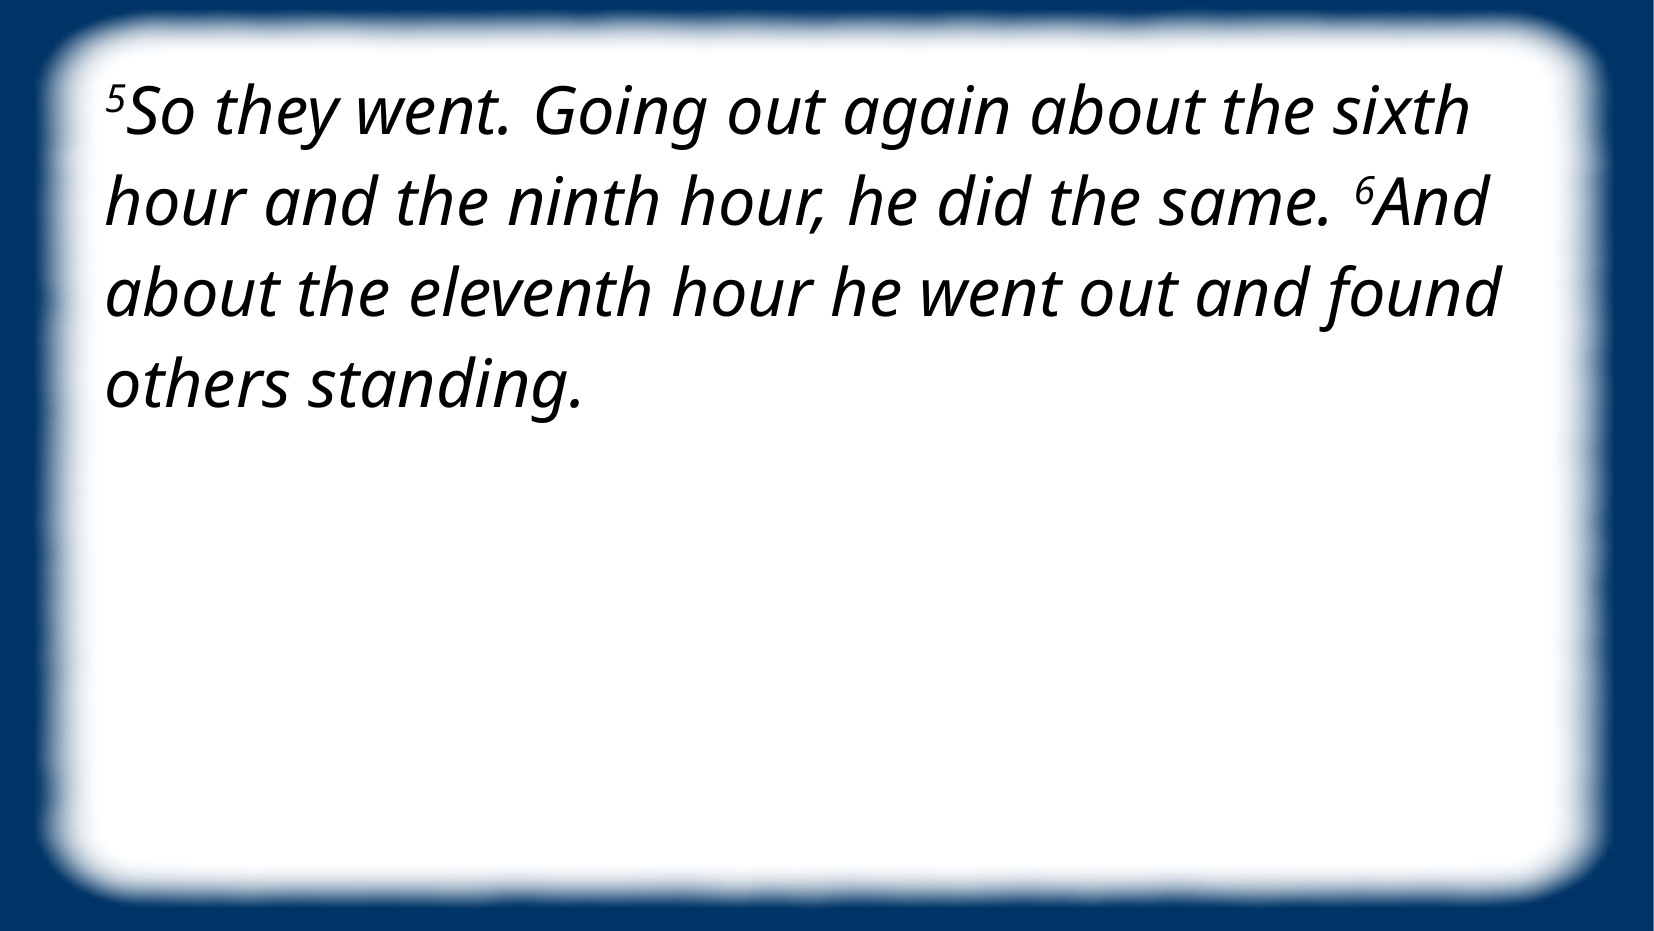

5So they went. Going out again about the sixth hour and the ninth hour, he did the same. 6And about the eleventh hour he went out and found others standing.